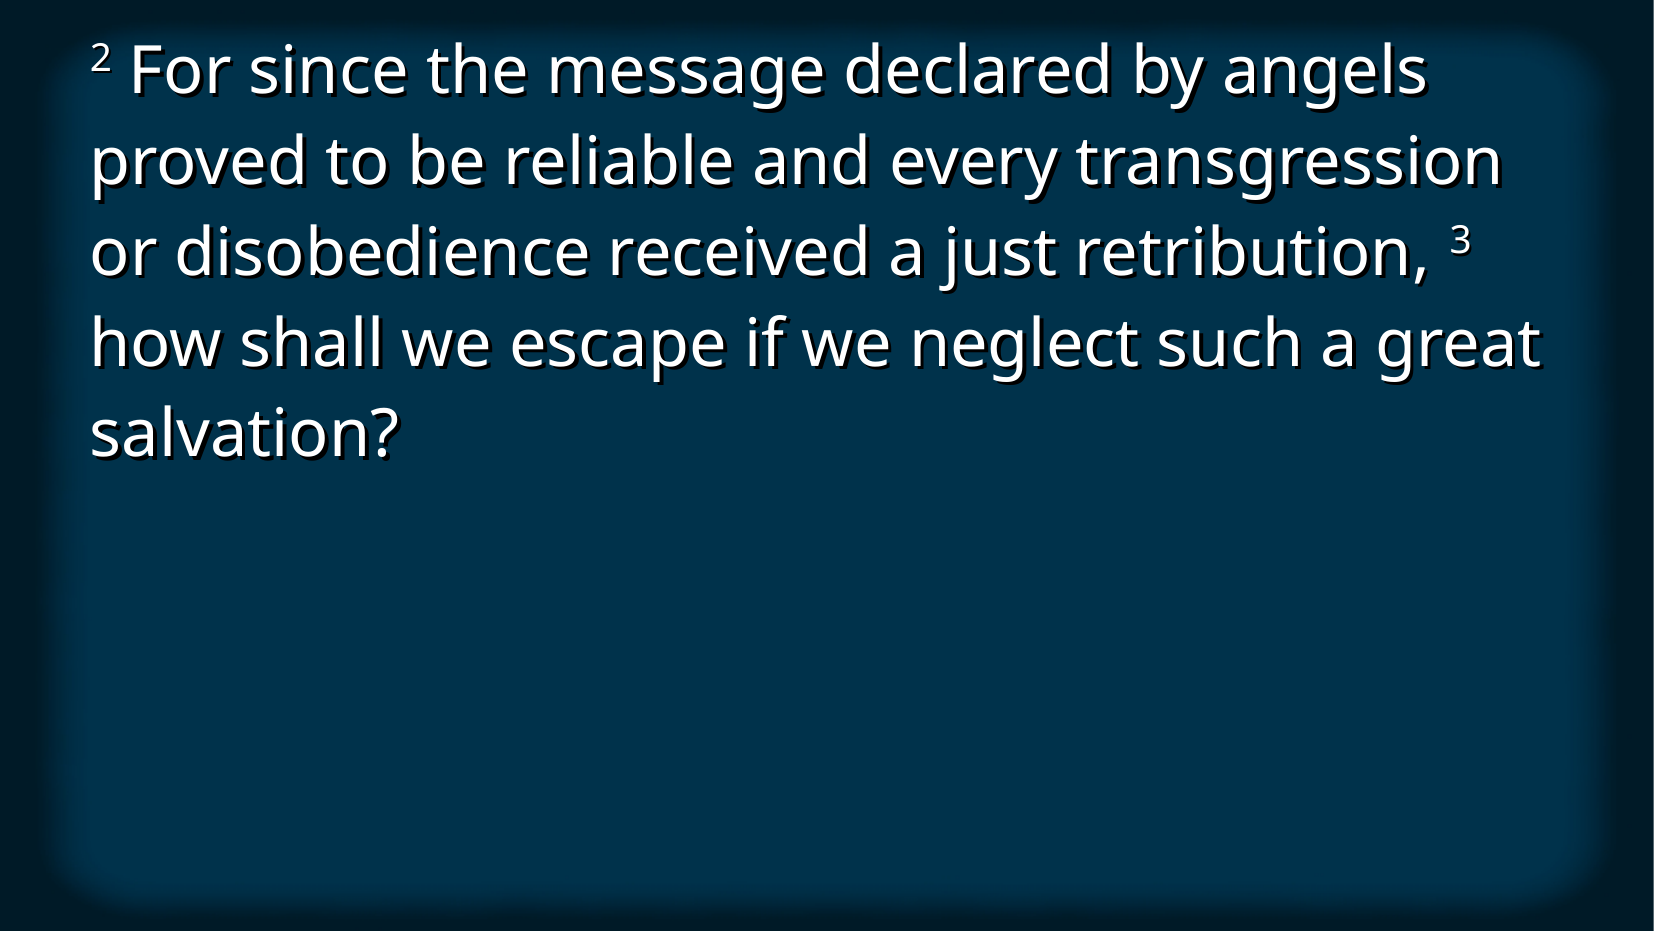

2 For since the message declared by angels proved to be reliable and every transgression or disobedience received a just retribution, 3 how shall we escape if we neglect such a great salvation?